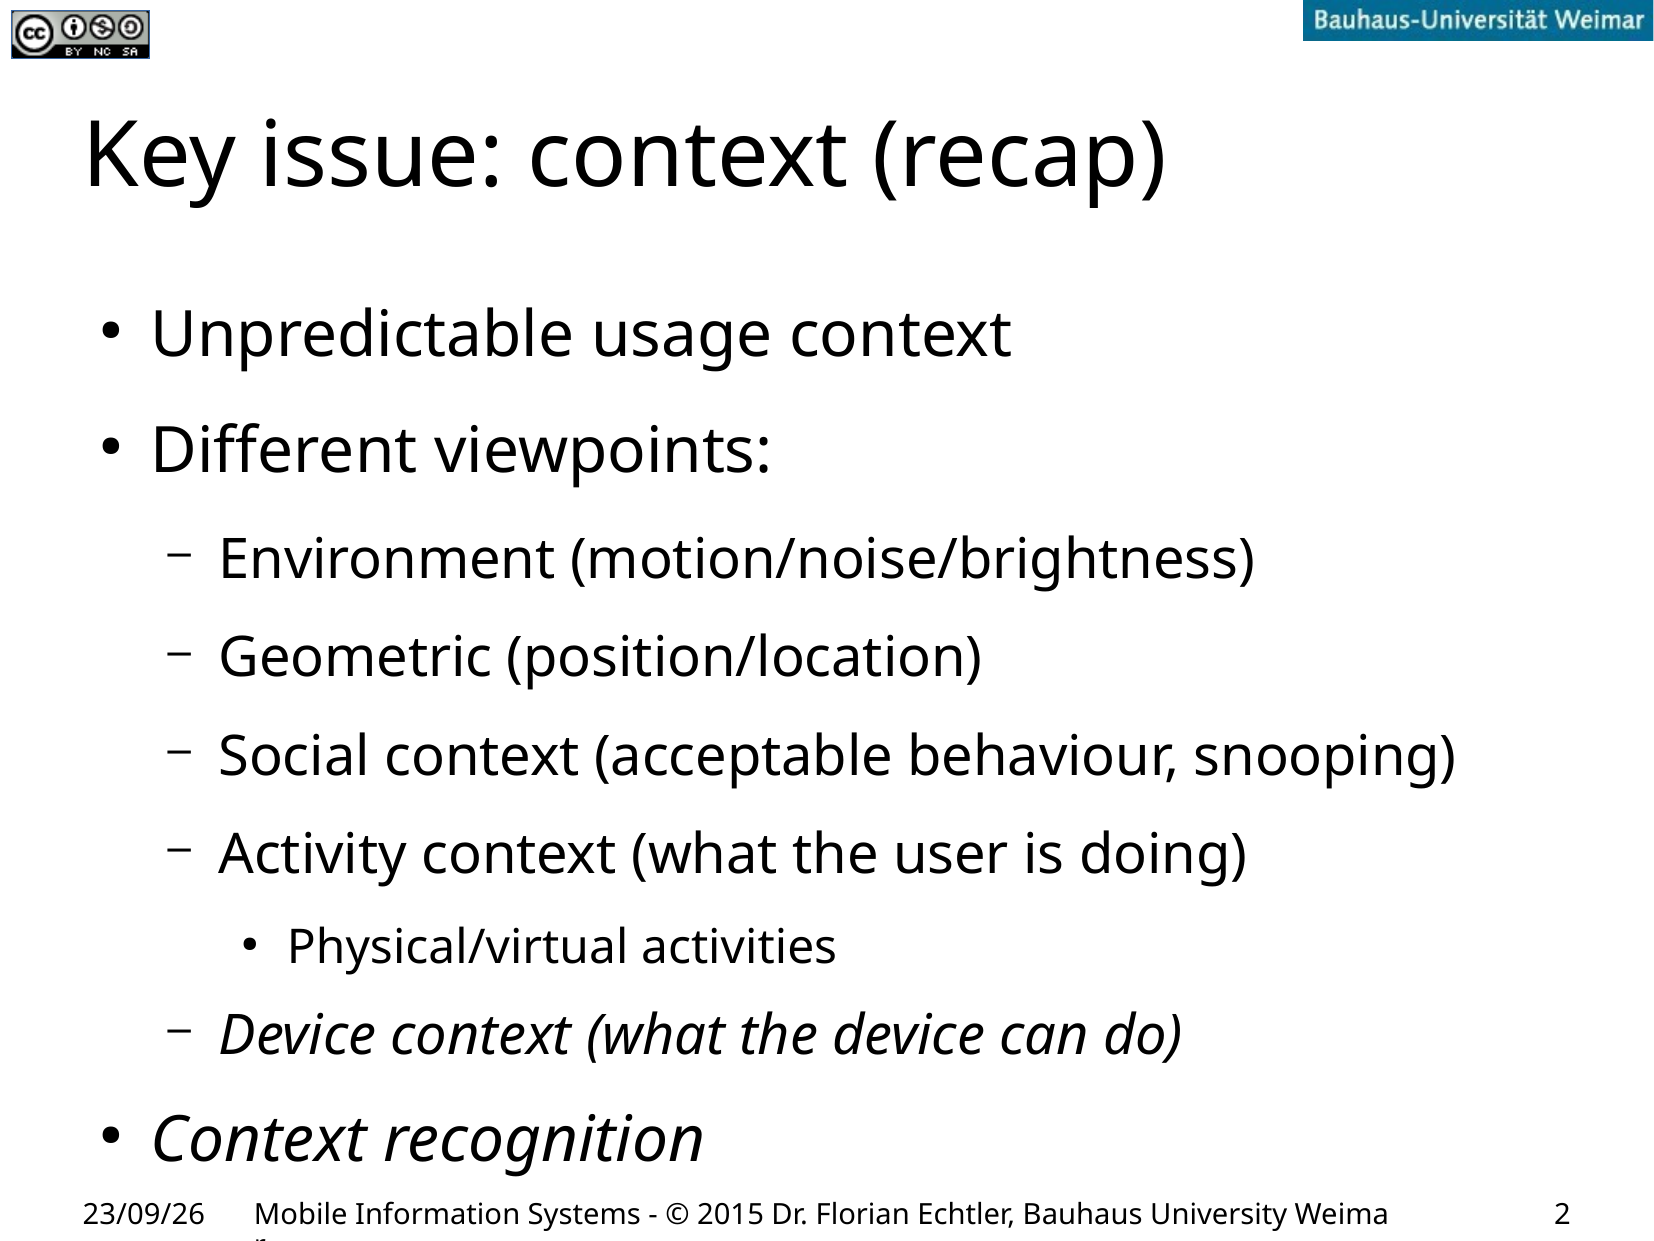

# Key issue: context (recap)
Unpredictable usage context
Different viewpoints:
Environment (motion/noise/brightness)
Geometric (position/location)
Social context (acceptable behaviour, snooping)
Activity context (what the user is doing)
Physical/virtual activities
Device context (what the device can do)
Context recognition
Mobile Information Systems - © 2015 Dr. Florian Echtler, Bauhaus University Weimar
2